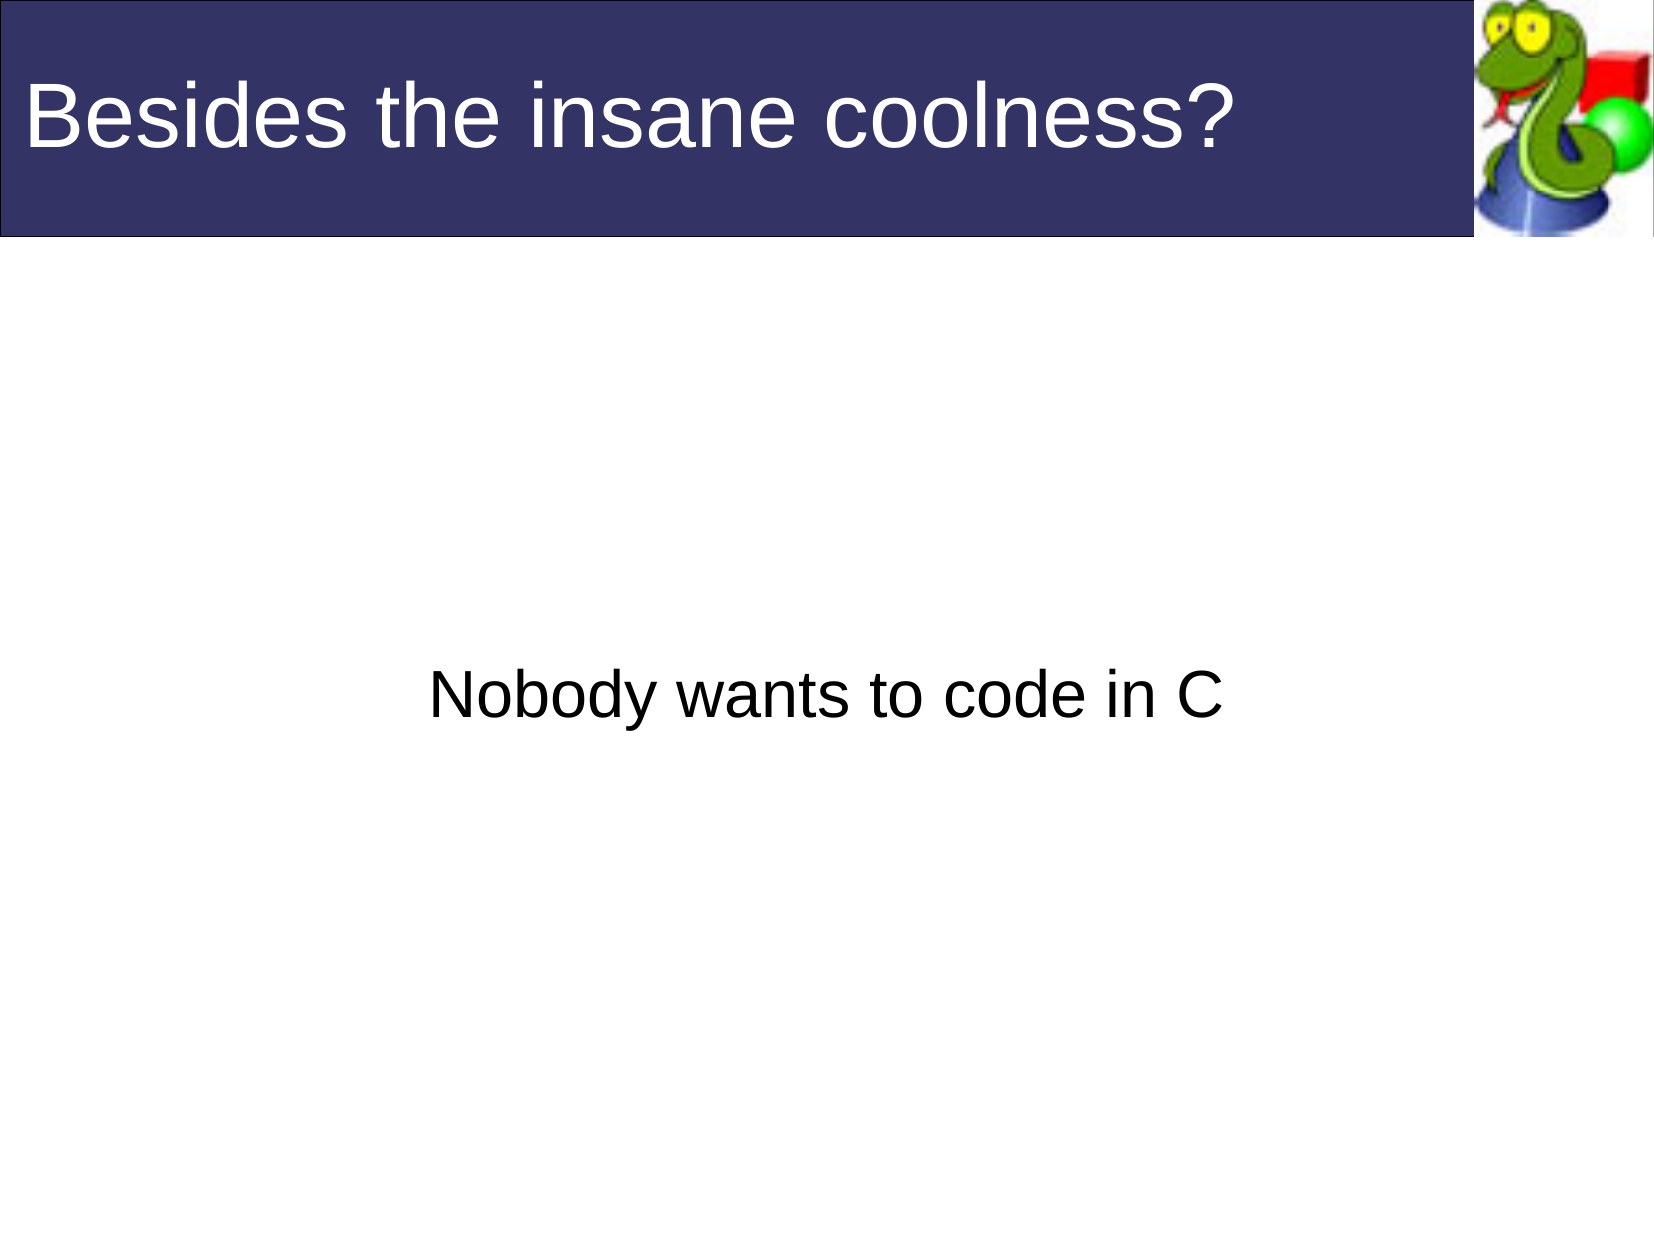

# Besides the insane coolness?
Nobody wants to code in C